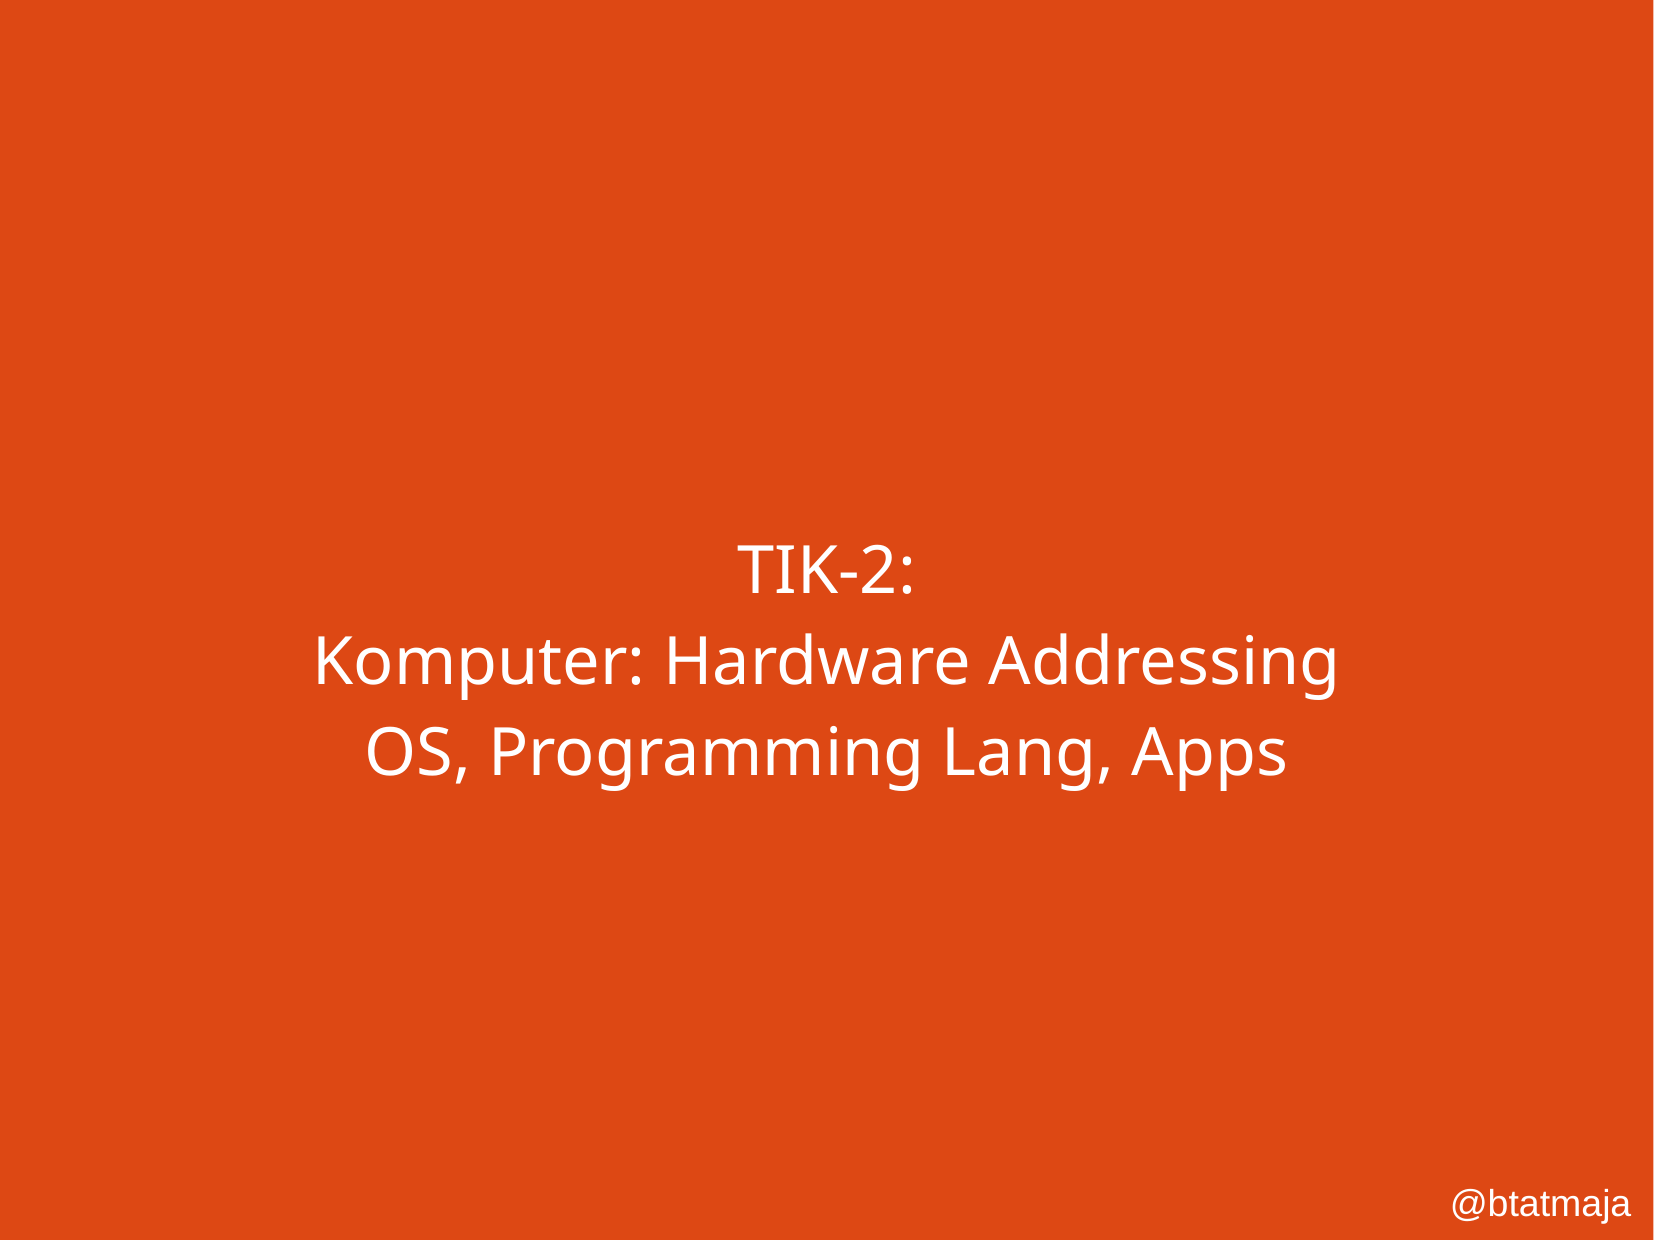

# TIK-2:
Komputer: Hardware Addressing
OS, Programming Lang, Apps
@btatmaja